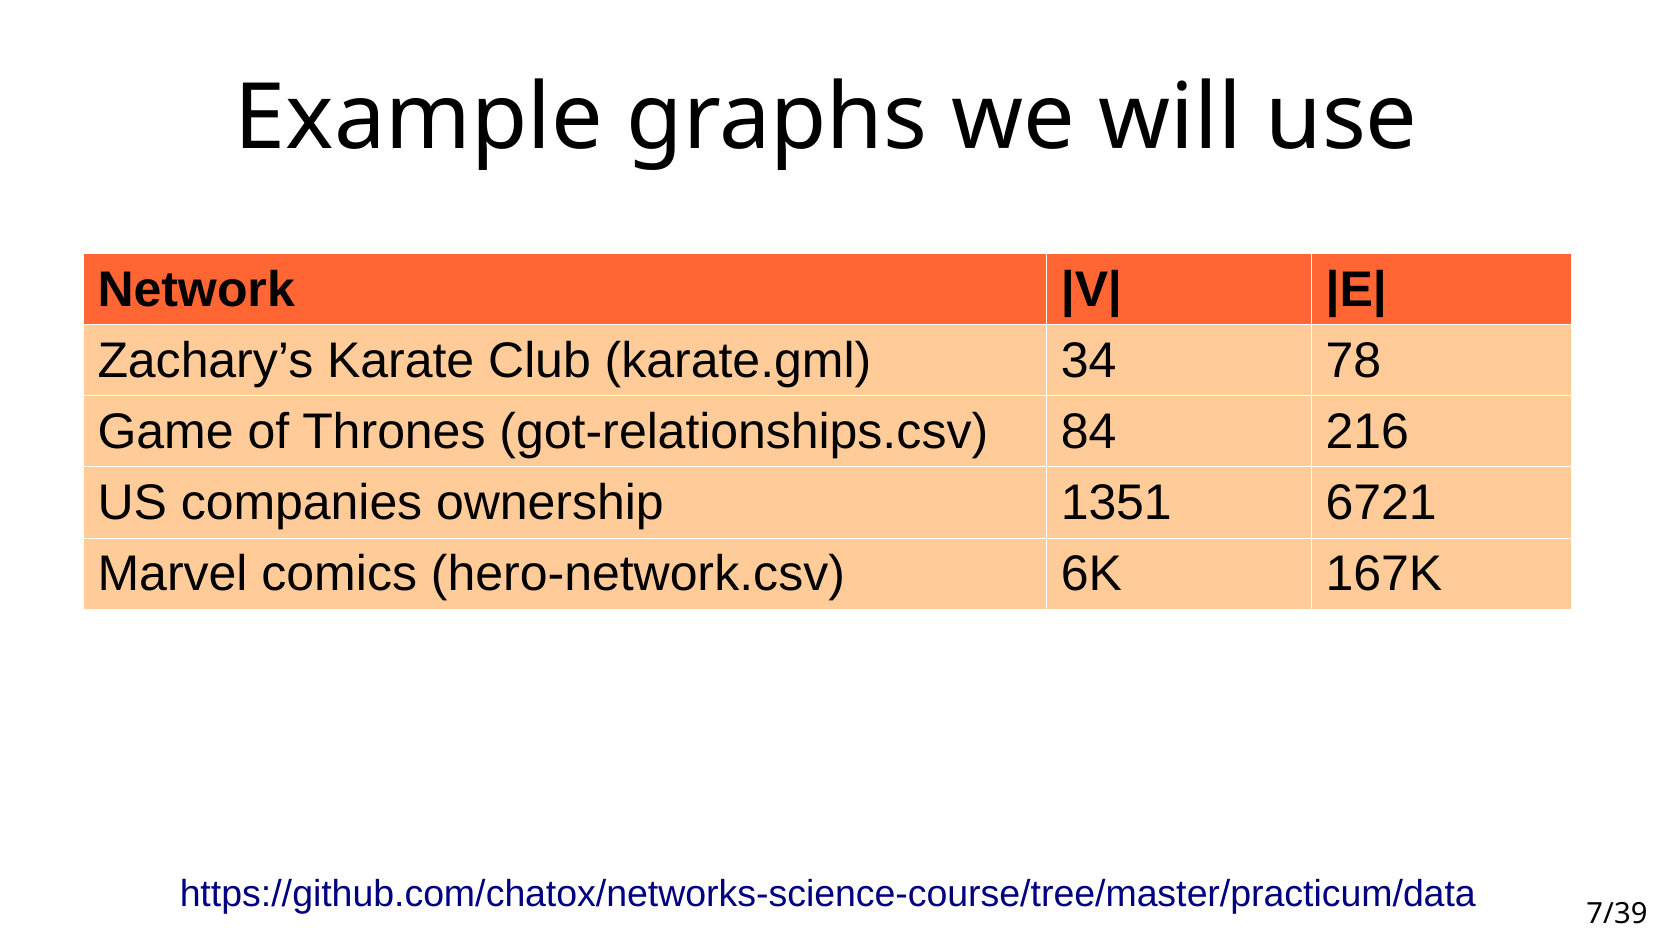

# Example graphs we will use
| Network | |V| | |E| |
| --- | --- | --- |
| Zachary’s Karate Club (karate.gml) | 34 | 78 |
| Game of Thrones (got-relationships.csv) | 84 | 216 |
| US companies ownership | 1351 | 6721 |
| Marvel comics (hero-network.csv) | 6K | 167K |
https://github.com/chatox/networks-science-course/tree/master/practicum/data
7